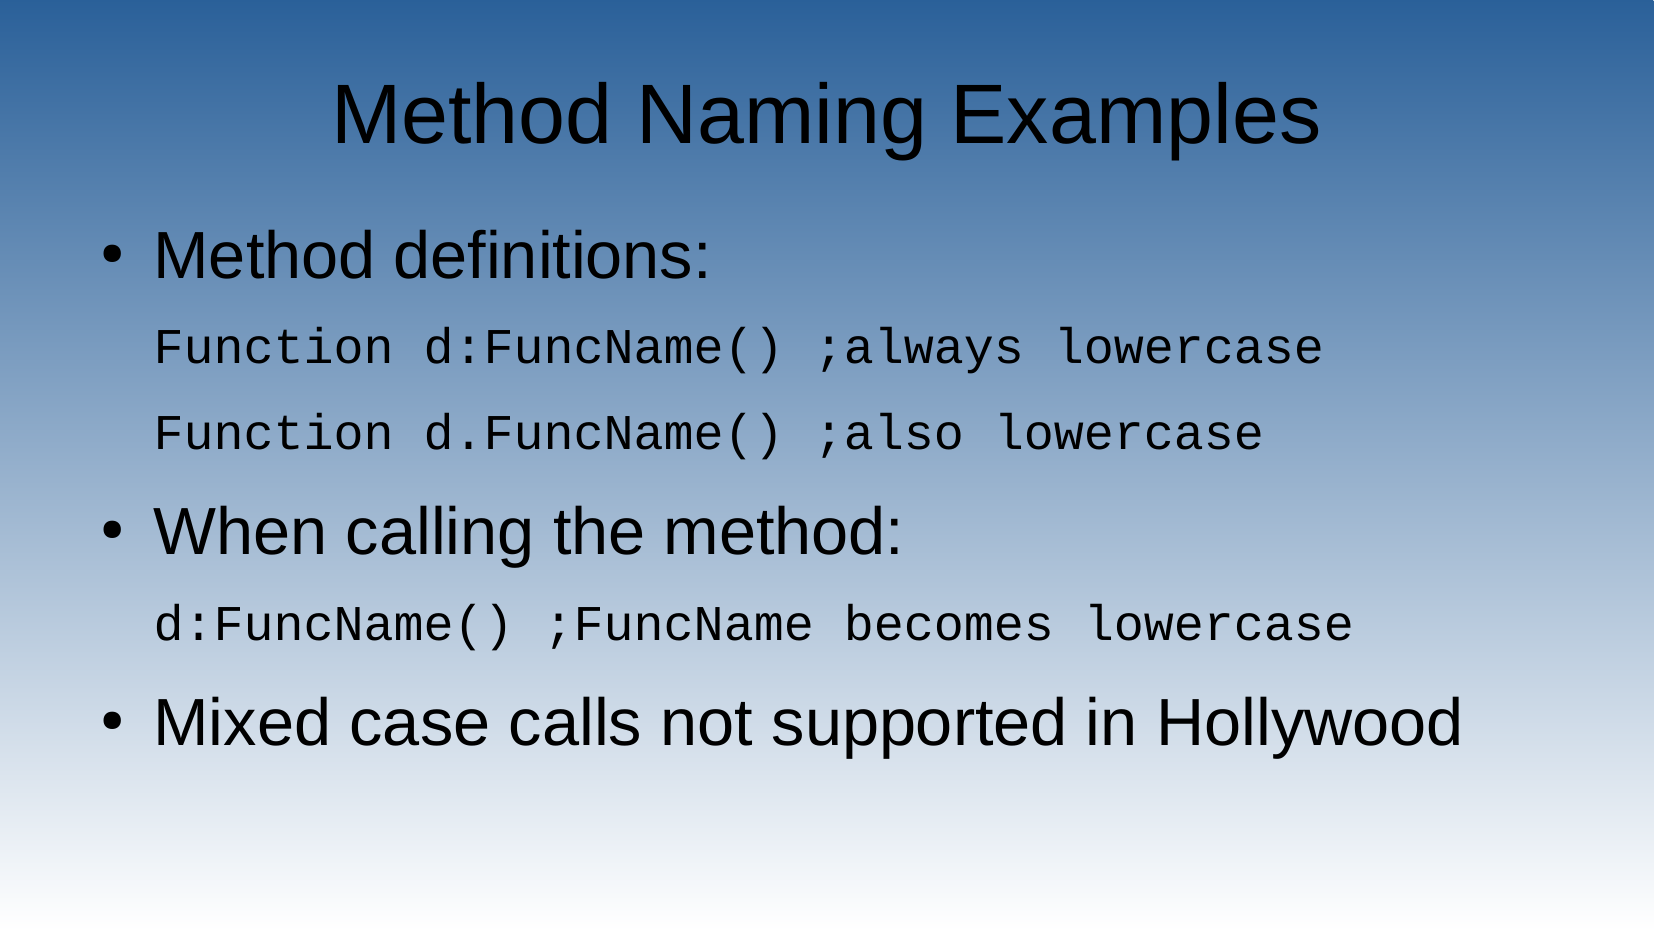

# Method Naming Examples
Method definitions:
Function d:FuncName() ;always lowercase
Function d.FuncName() ;also lowercase
When calling the method:
d:FuncName() ;FuncName becomes lowercase
Mixed case calls not supported in Hollywood